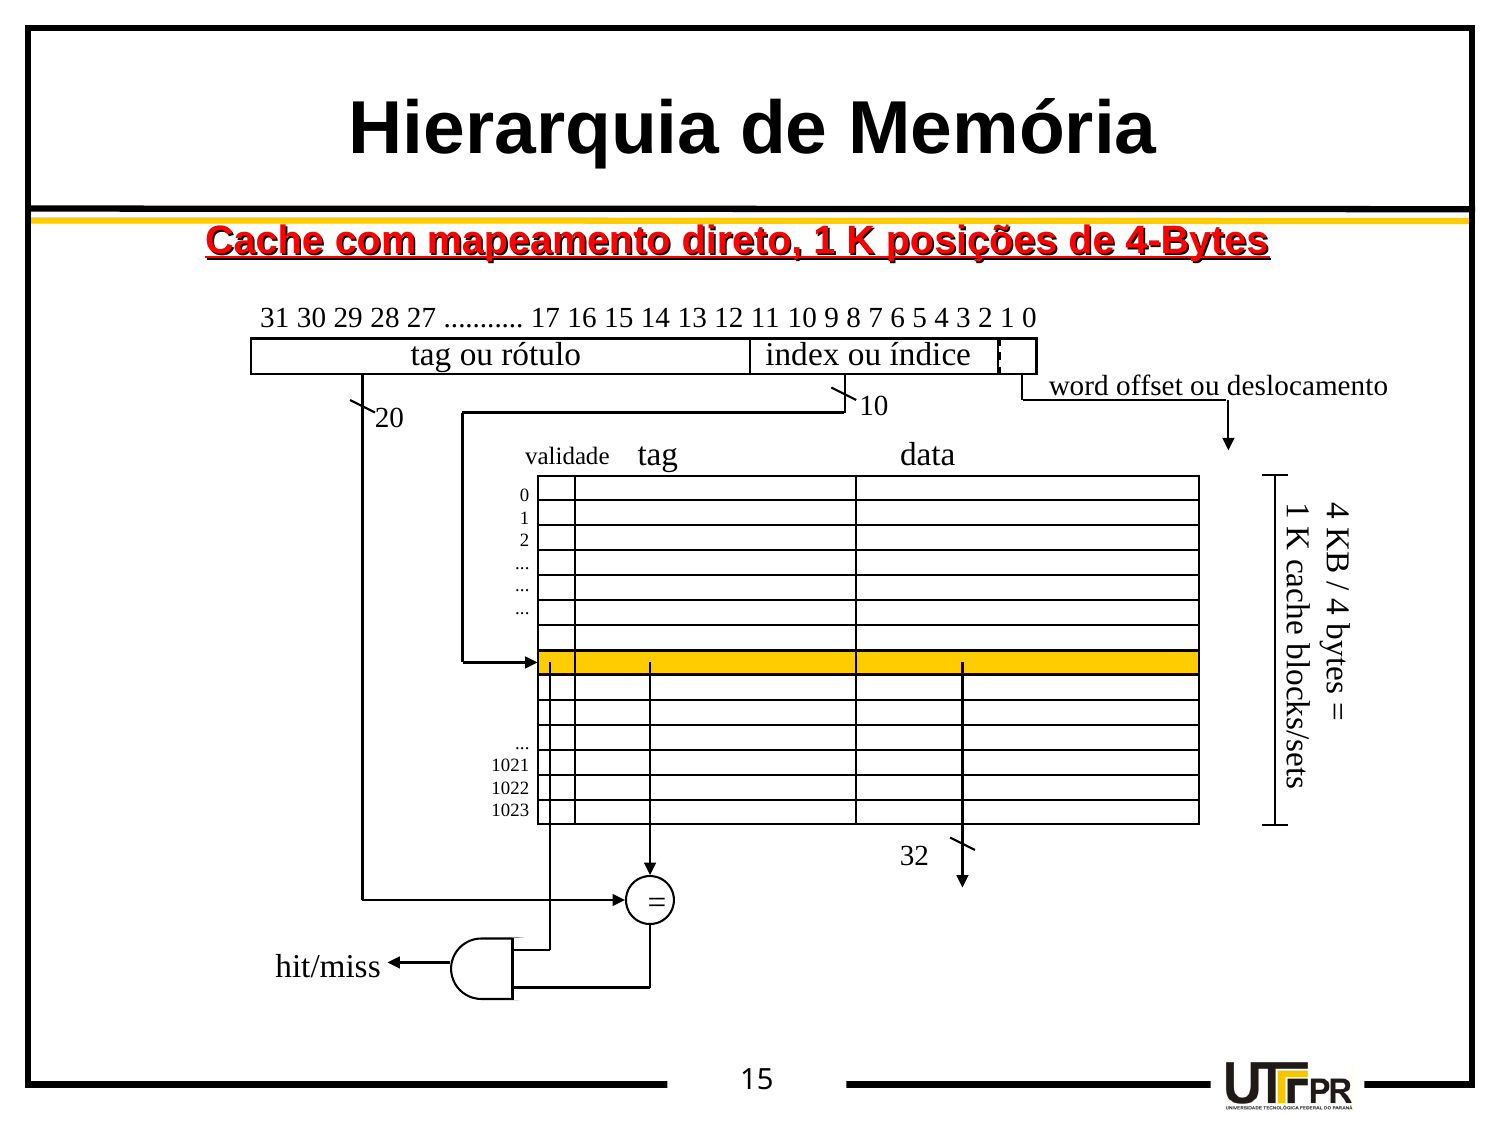

Hierarquia de Memória
# Cache com mapeamento direto, 1 K posições de 4-Bytes
31 30 29 28 27 ........... 17 16 15 14 13 12 11 10 9 8 7 6 5 4 3 2 1 0
tag ou rótulo
index ou índice
word offset ou deslocamento
10
20
tag
data
validade
0
1
2
...
...
...
...
1021
1022
1023
4 KB / 4 bytes =
1 K cache blocks/sets
32
=
hit/miss